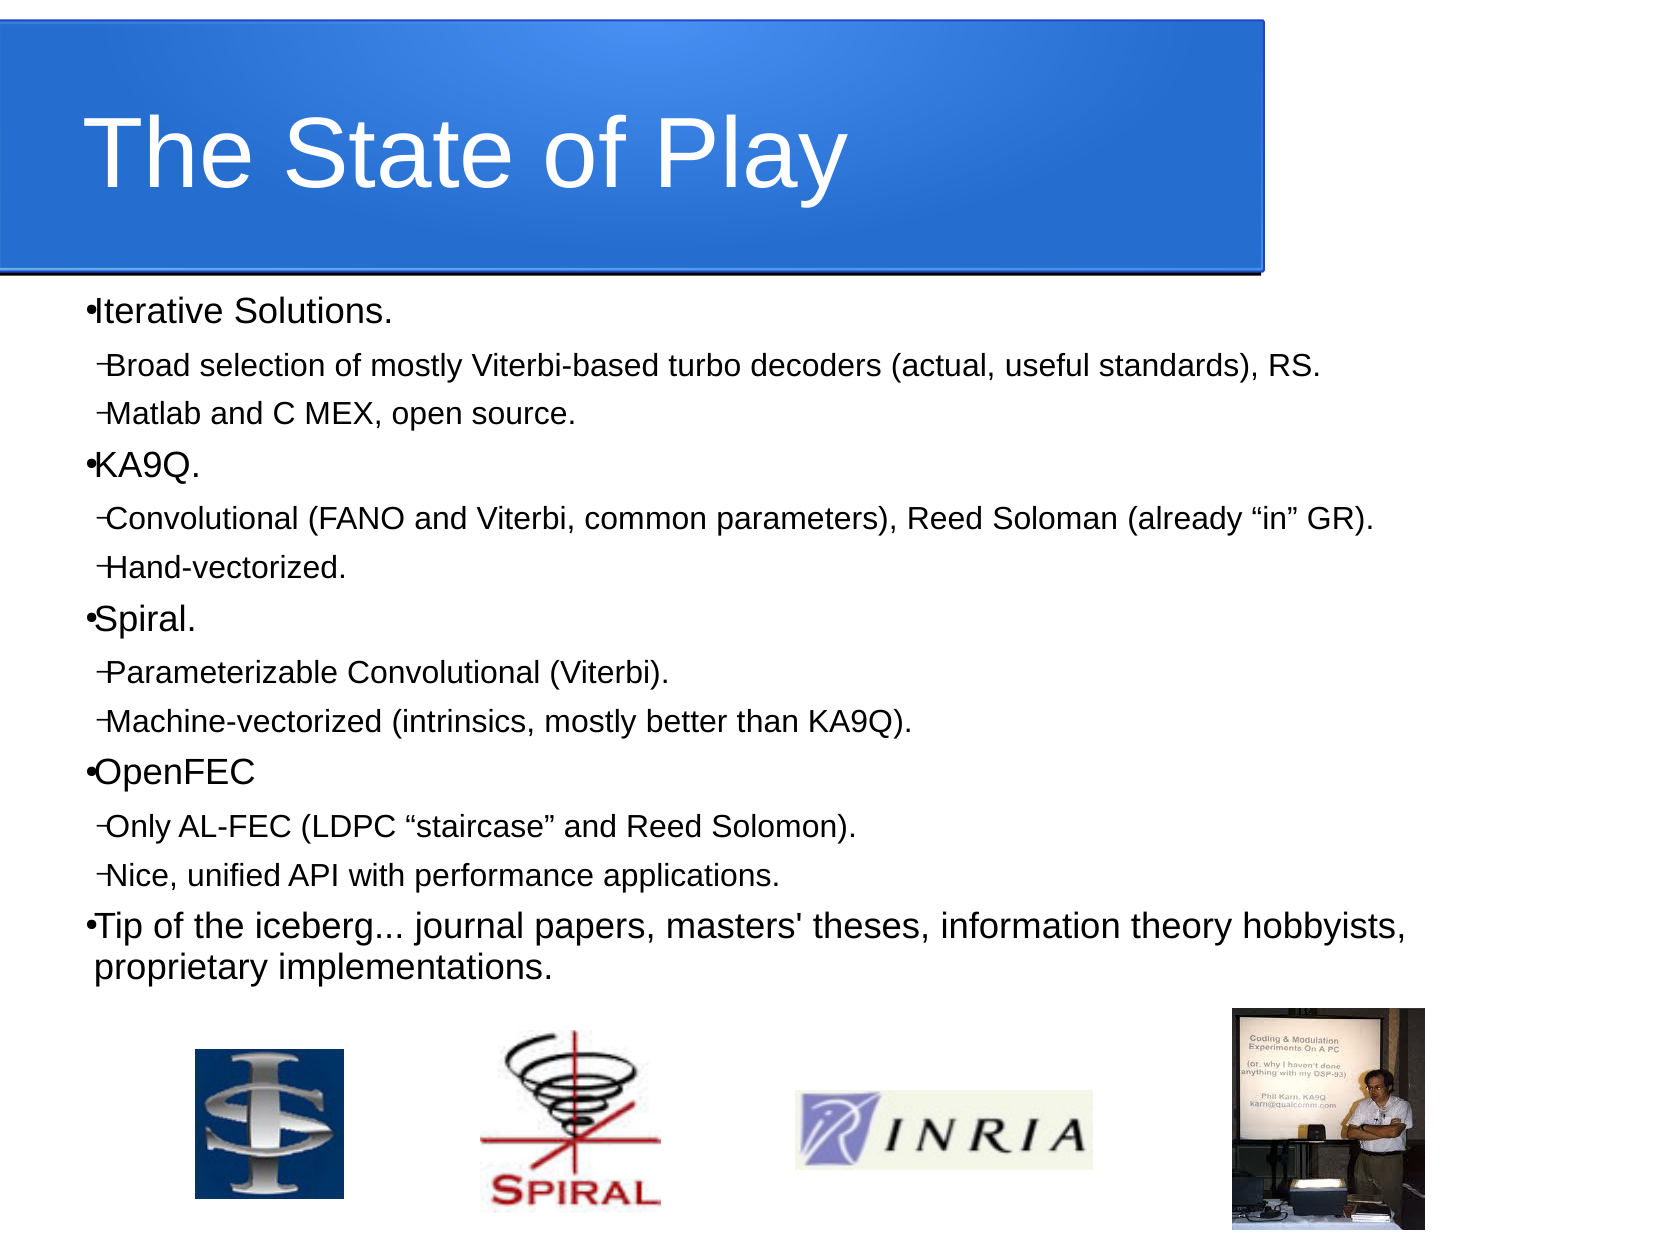

# The State of Play
Iterative Solutions.
Broad selection of mostly Viterbi-based turbo decoders (actual, useful standards), RS.
Matlab and C MEX, open source.
KA9Q.
Convolutional (FANO and Viterbi, common parameters), Reed Soloman (already “in” GR).
Hand-vectorized.
Spiral.
Parameterizable Convolutional (Viterbi).
Machine-vectorized (intrinsics, mostly better than KA9Q).
OpenFEC
Only AL-FEC (LDPC “staircase” and Reed Solomon).
Nice, unified API with performance applications.
Tip of the iceberg... journal papers, masters' theses, information theory hobbyists, proprietary implementations.